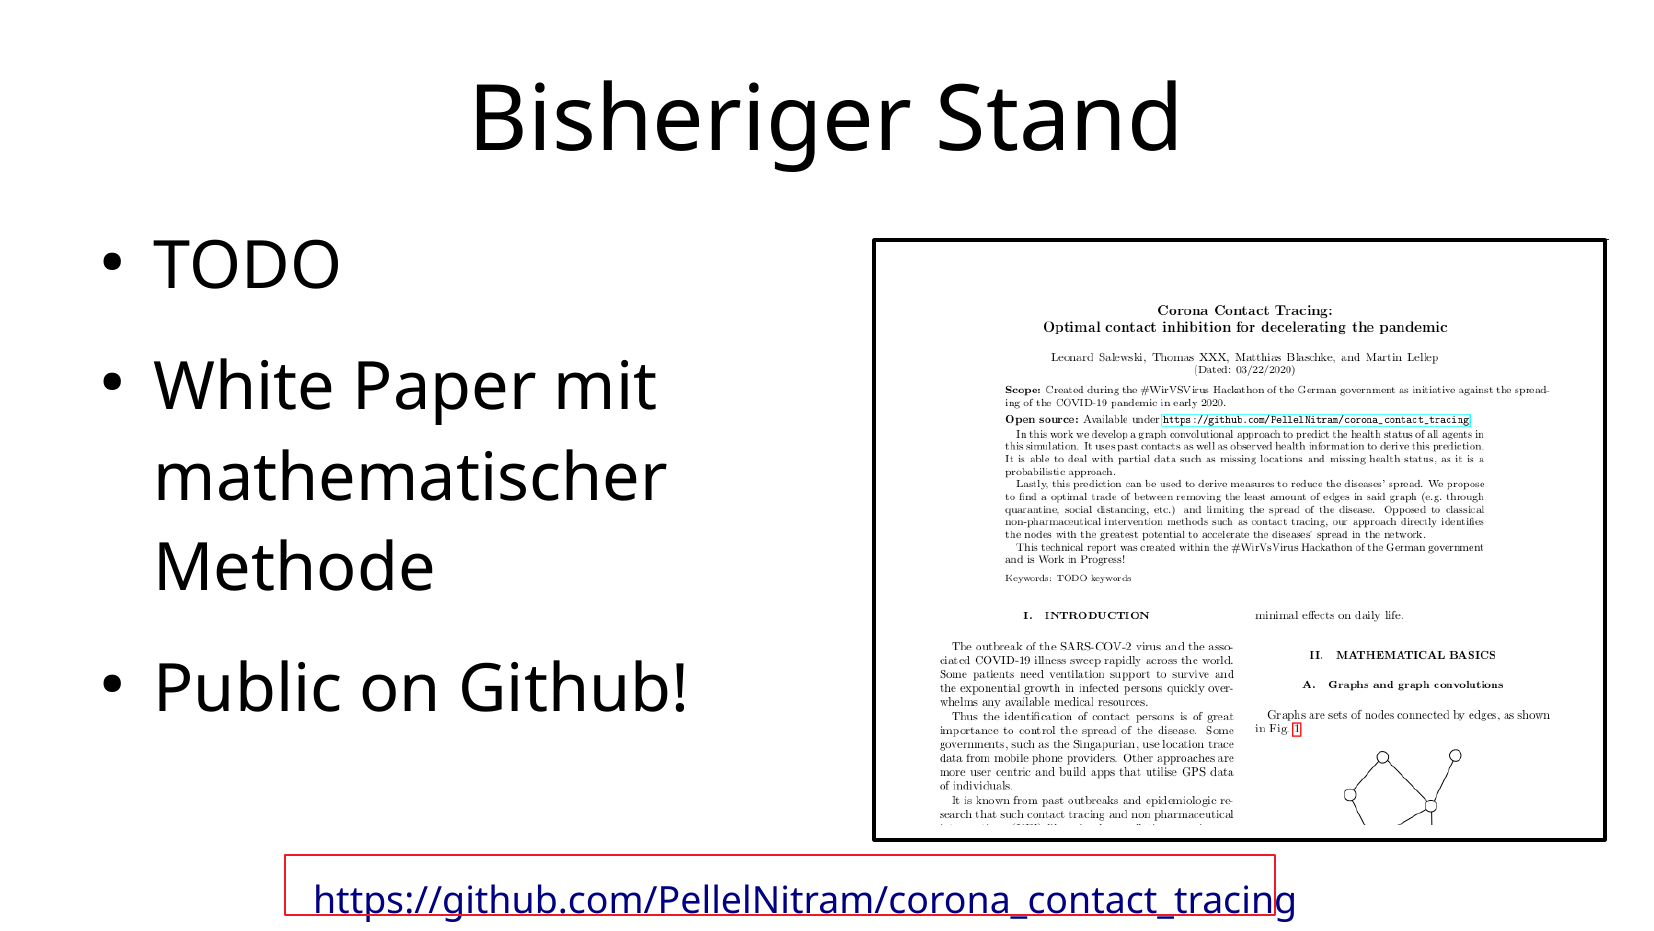

# Bisheriger Stand
TODO
White Paper mit mathematischer Methode
Public on Github!
https://github.com/PellelNitram/corona_contact_tracing